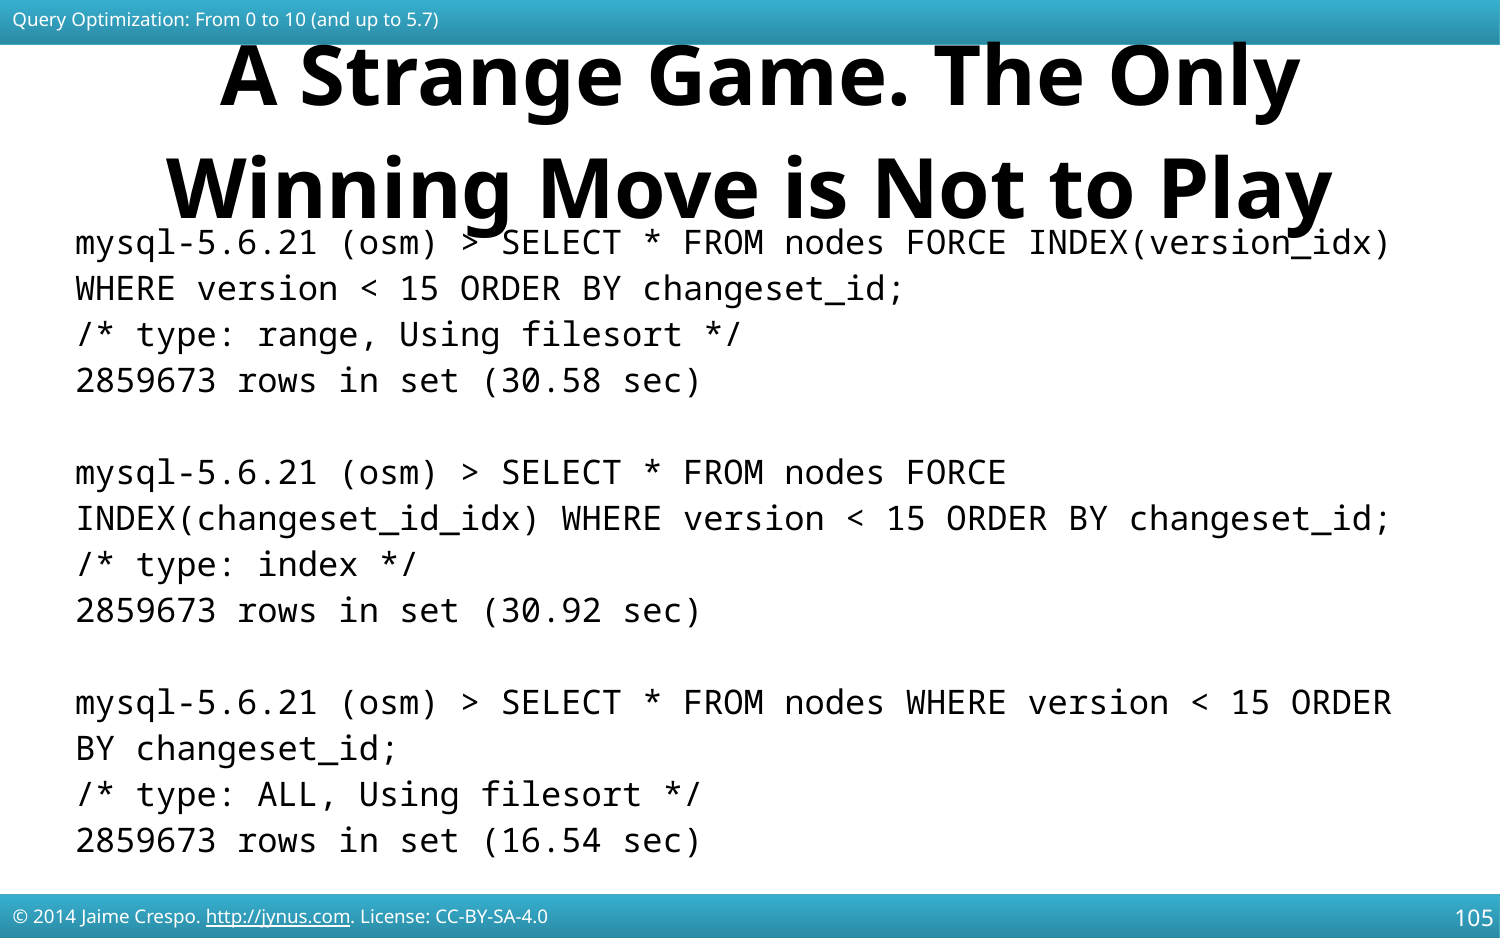

# A Strange Game. The Only Winning Move is Not to Play
mysql-5.6.21 (osm) > SELECT * FROM nodes FORCE INDEX(version_idx) WHERE version < 15 ORDER BY changeset_id;
/* type: range, Using filesort */
2859673 rows in set (30.58 sec)
mysql-5.6.21 (osm) > SELECT * FROM nodes FORCE INDEX(changeset_id_idx) WHERE version < 15 ORDER BY changeset_id;
/* type: index */
2859673 rows in set (30.92 sec)
mysql-5.6.21 (osm) > SELECT * FROM nodes WHERE version < 15 ORDER BY changeset_id;
/* type: ALL, Using filesort */
2859673 rows in set (16.54 sec)